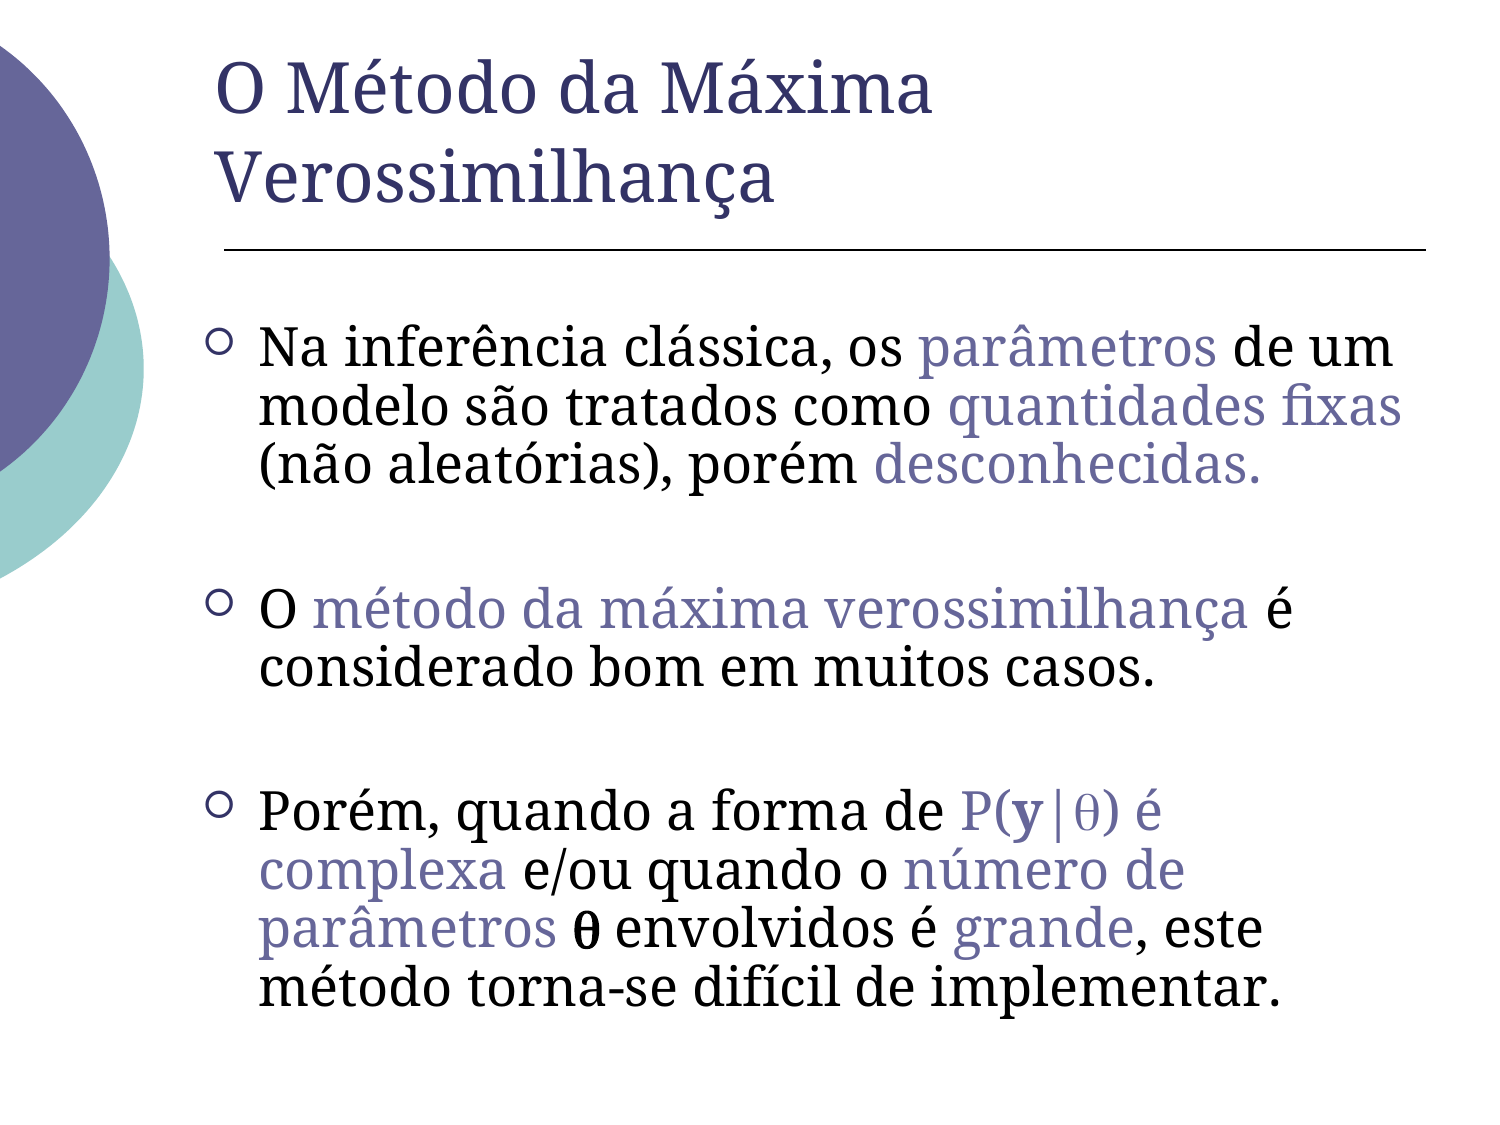

# O Método da Máxima Verossimilhança
Na inferência clássica, os parâmetros de um modelo são tratados como quantidades fixas (não aleatórias), porém desconhecidas.
O método da máxima verossimilhança é considerado bom em muitos casos.
Porém, quando a forma de P(y|) é complexa e/ou quando o número de parâmetros  envolvidos é grande, este método torna-se difícil de implementar.